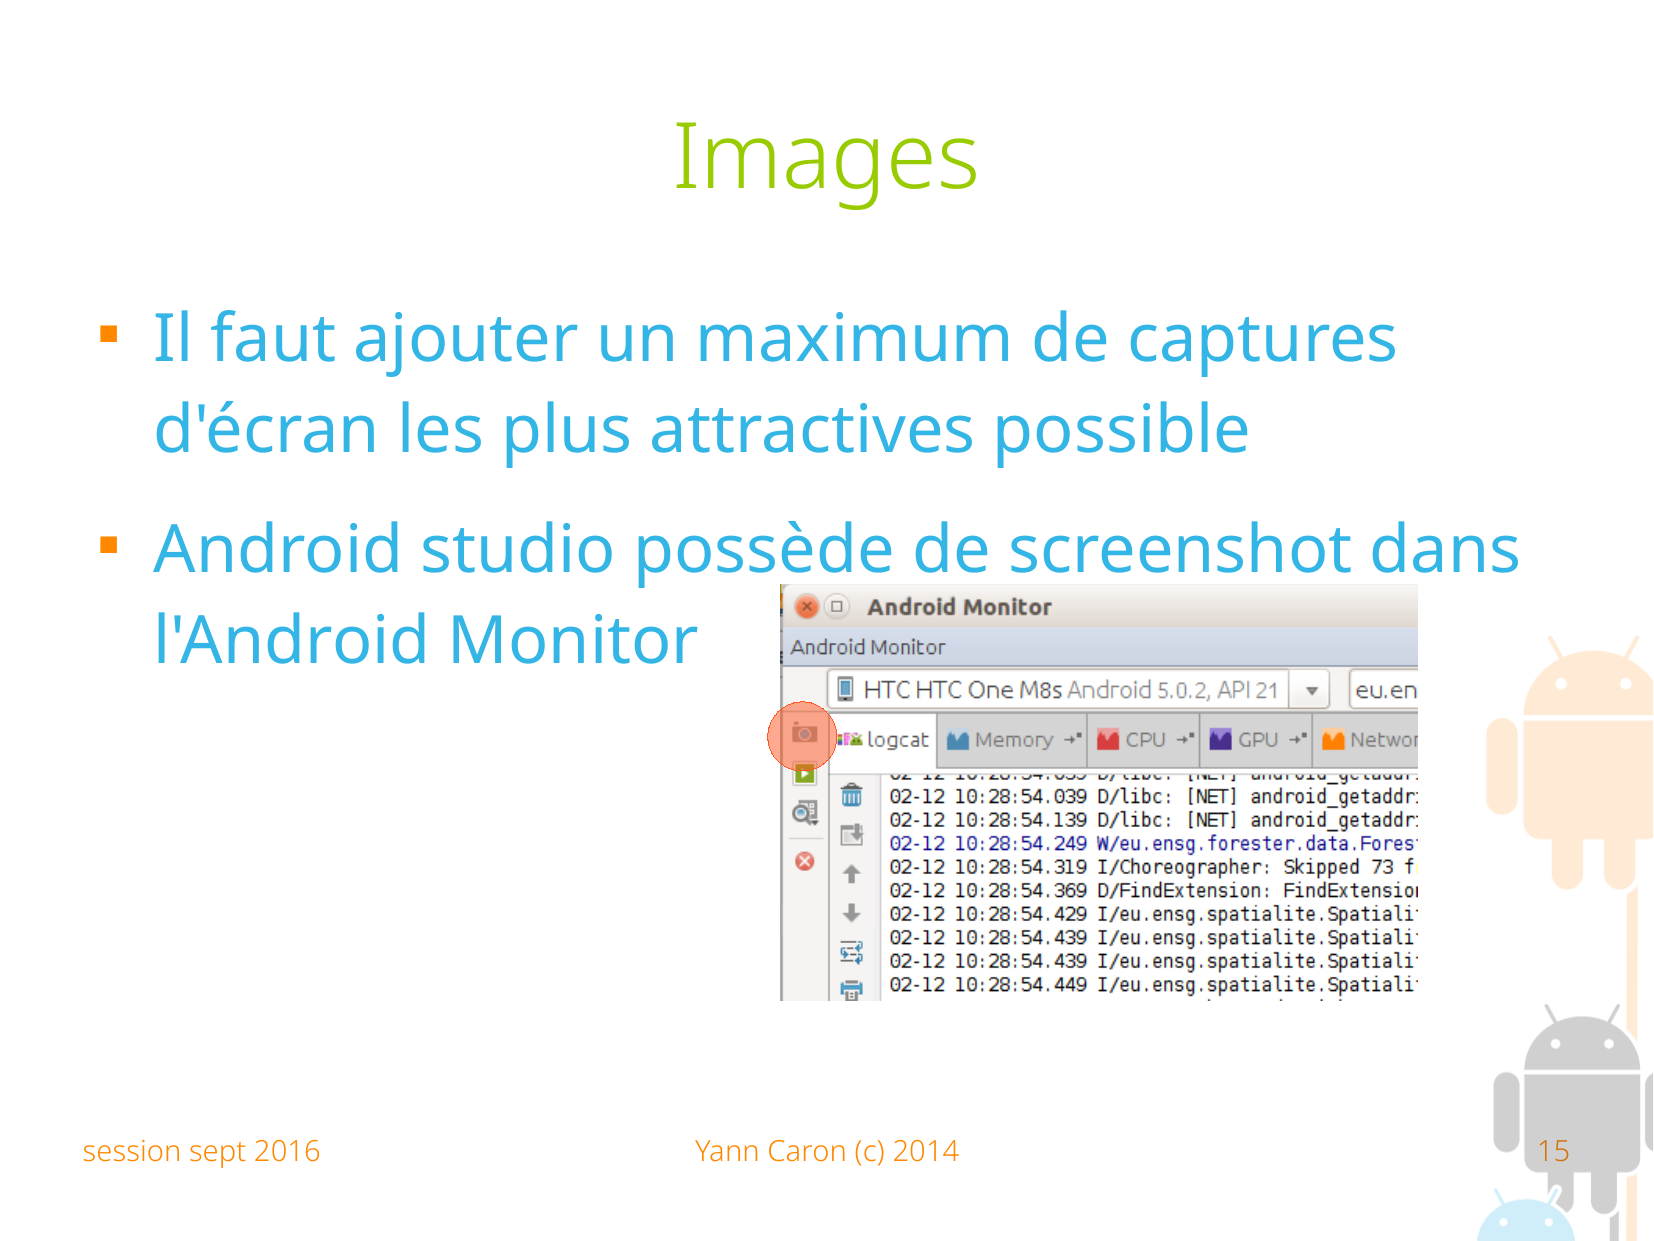

# Images
Il faut ajouter un maximum de captures d'écran les plus attractives possible
Android studio possède de screenshot dans l'Android Monitor
session sept 2016
Yann Caron (c) 2014
15